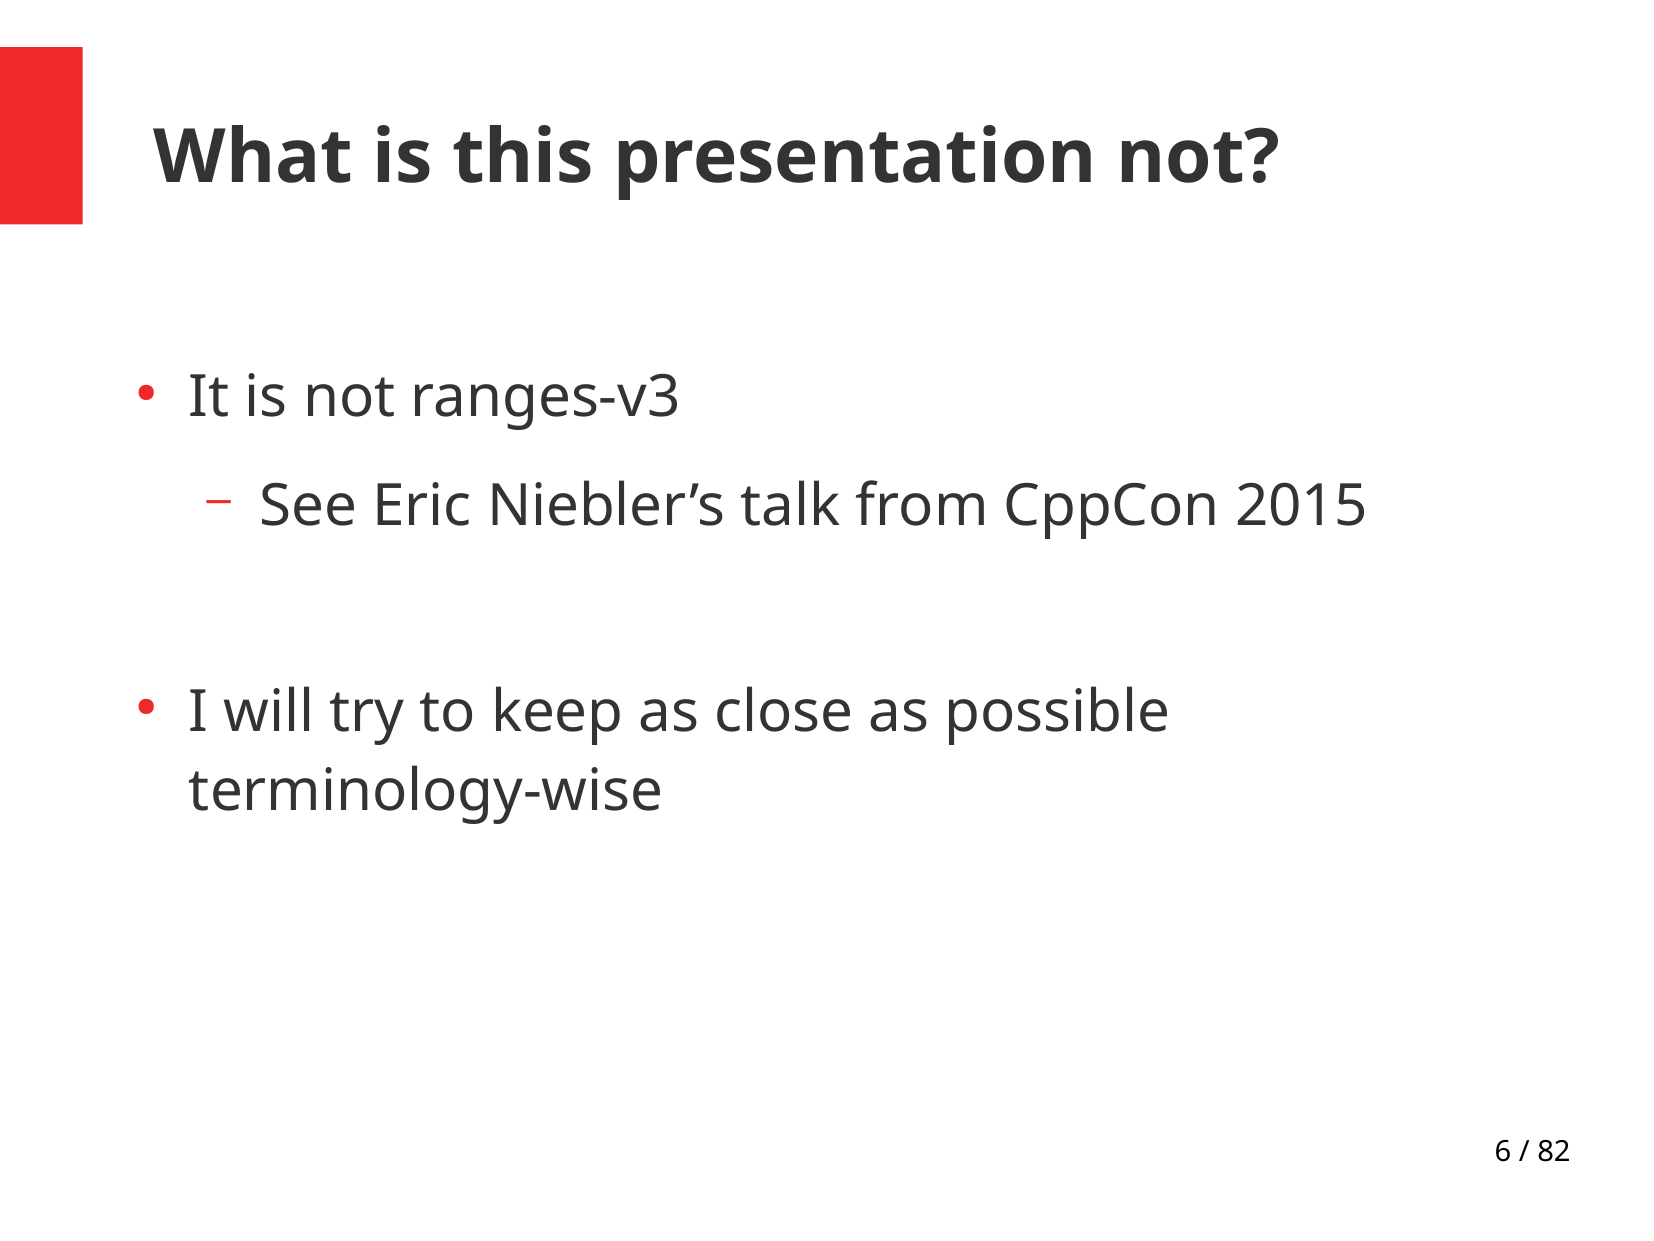

# What is this presentation not?
It is not ranges-v3
See Eric Niebler’s talk from CppCon 2015
I will try to keep as close as possible terminology-wise
6